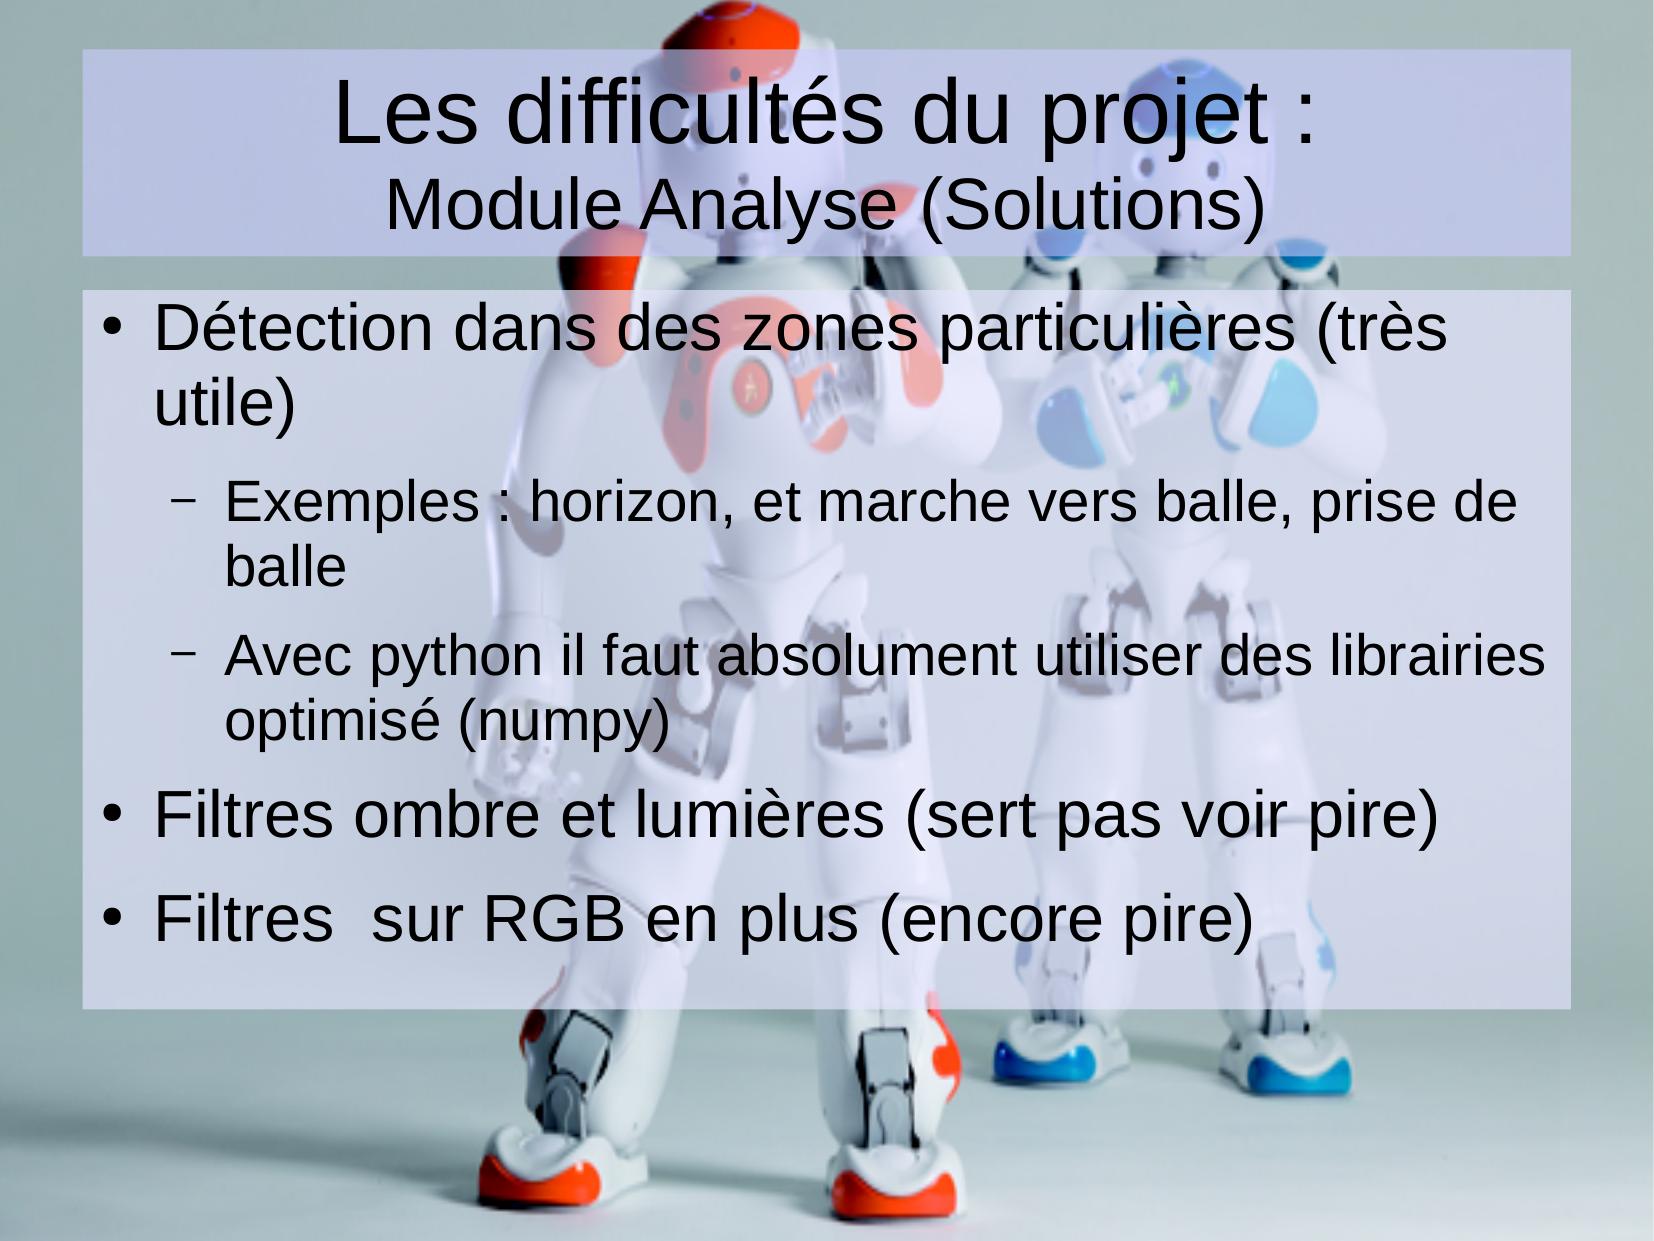

# Les difficultés du projet : Module Analyse (Solutions)
Détection dans des zones particulières (très utile)
Exemples : horizon, et marche vers balle, prise de balle
Avec python il faut absolument utiliser des librairies optimisé (numpy)
Filtres ombre et lumières (sert pas voir pire)
Filtres sur RGB en plus (encore pire)